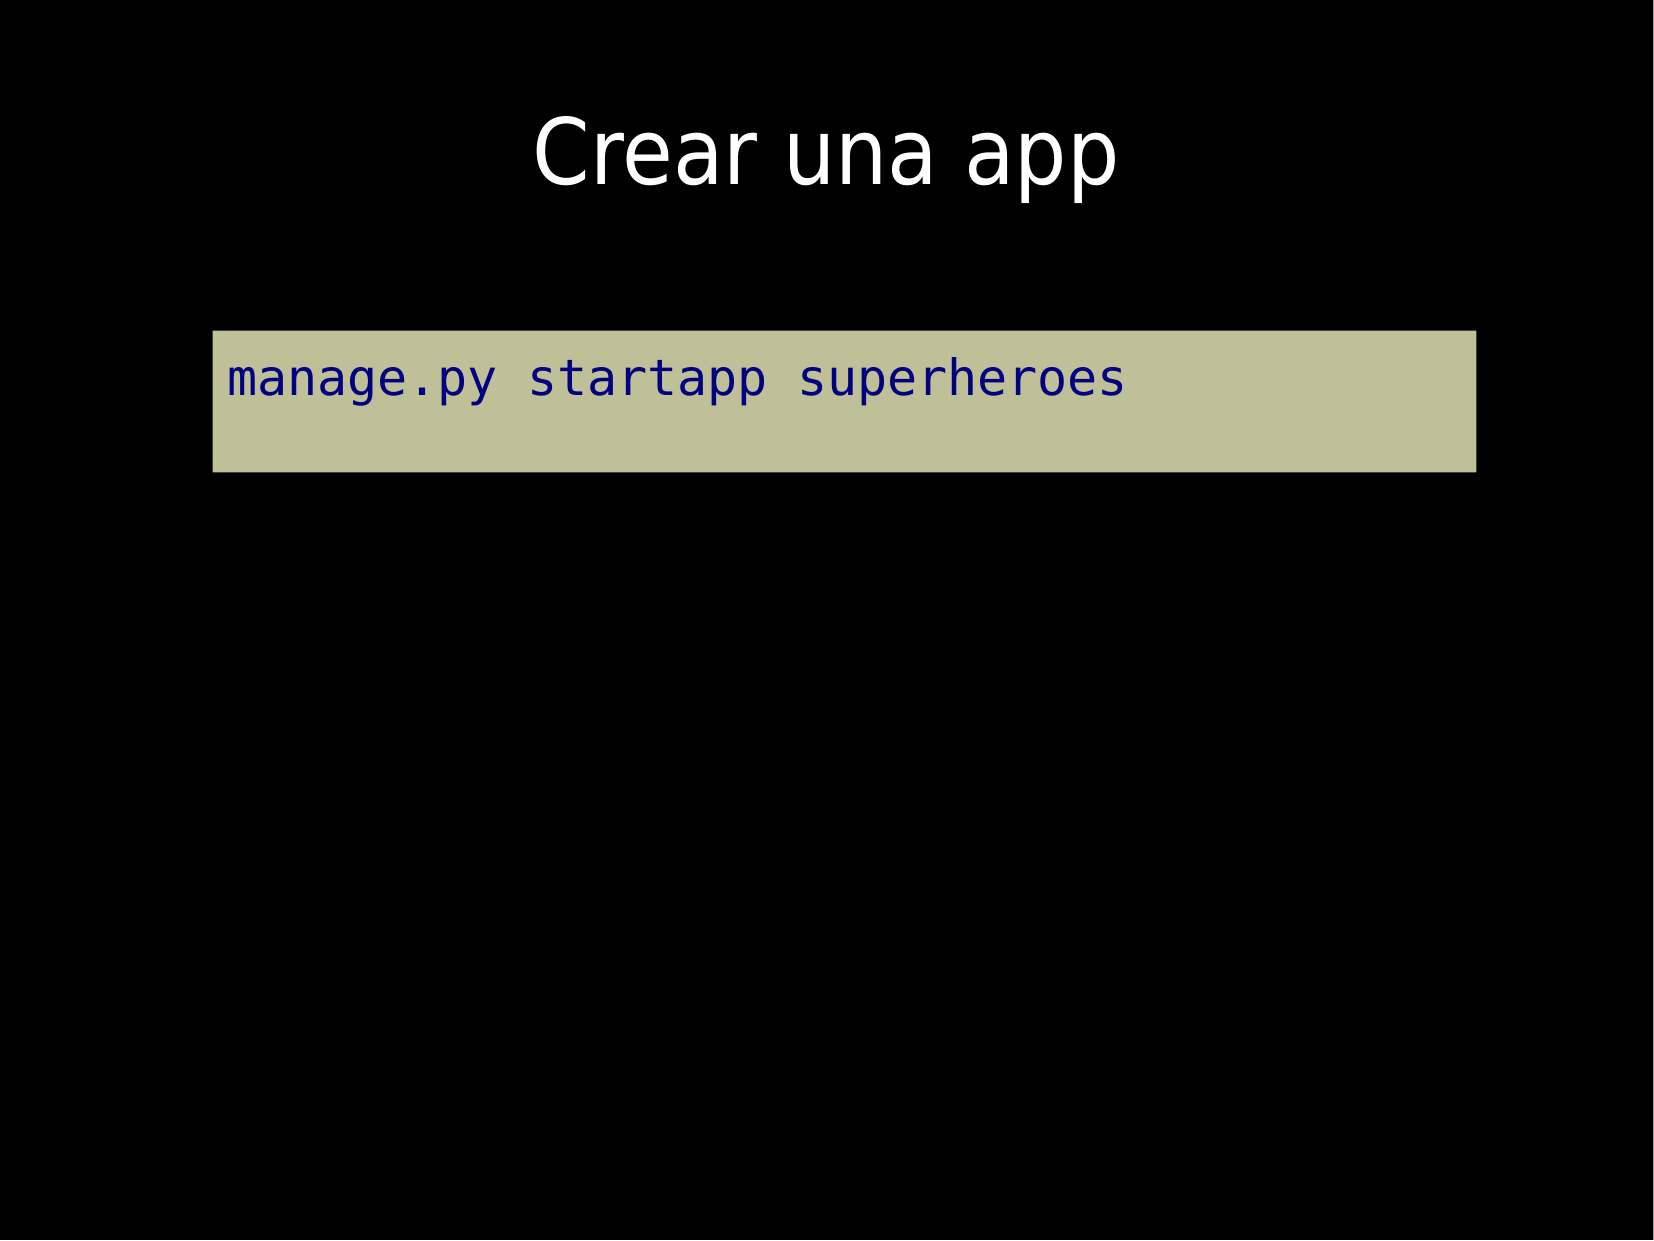

# Crear una app
manage.py startapp superheroes